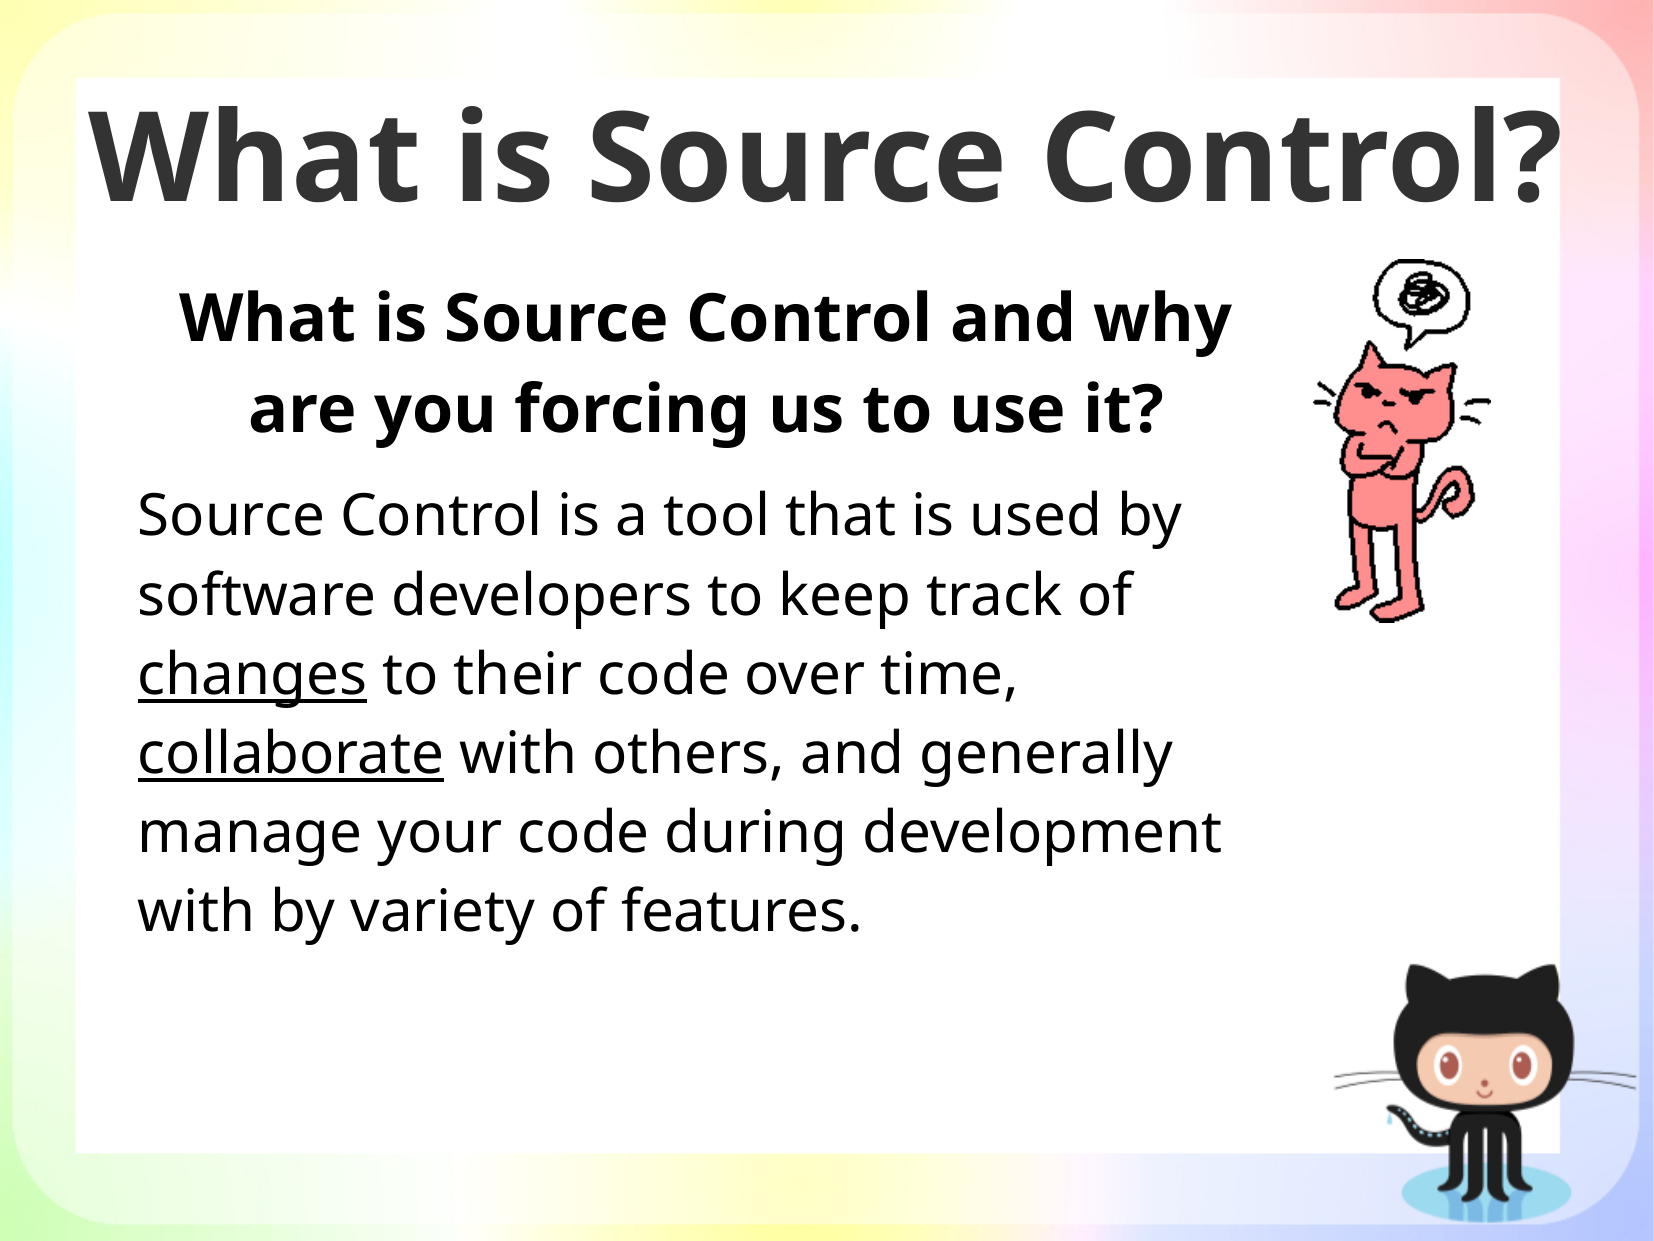

# What is Source Control?
What is Source Control and why are you forcing us to use it?
Source Control is a tool that is used by software developers to keep track of changes to their code over time, collaborate with others, and generally manage your code during development with by variety of features.